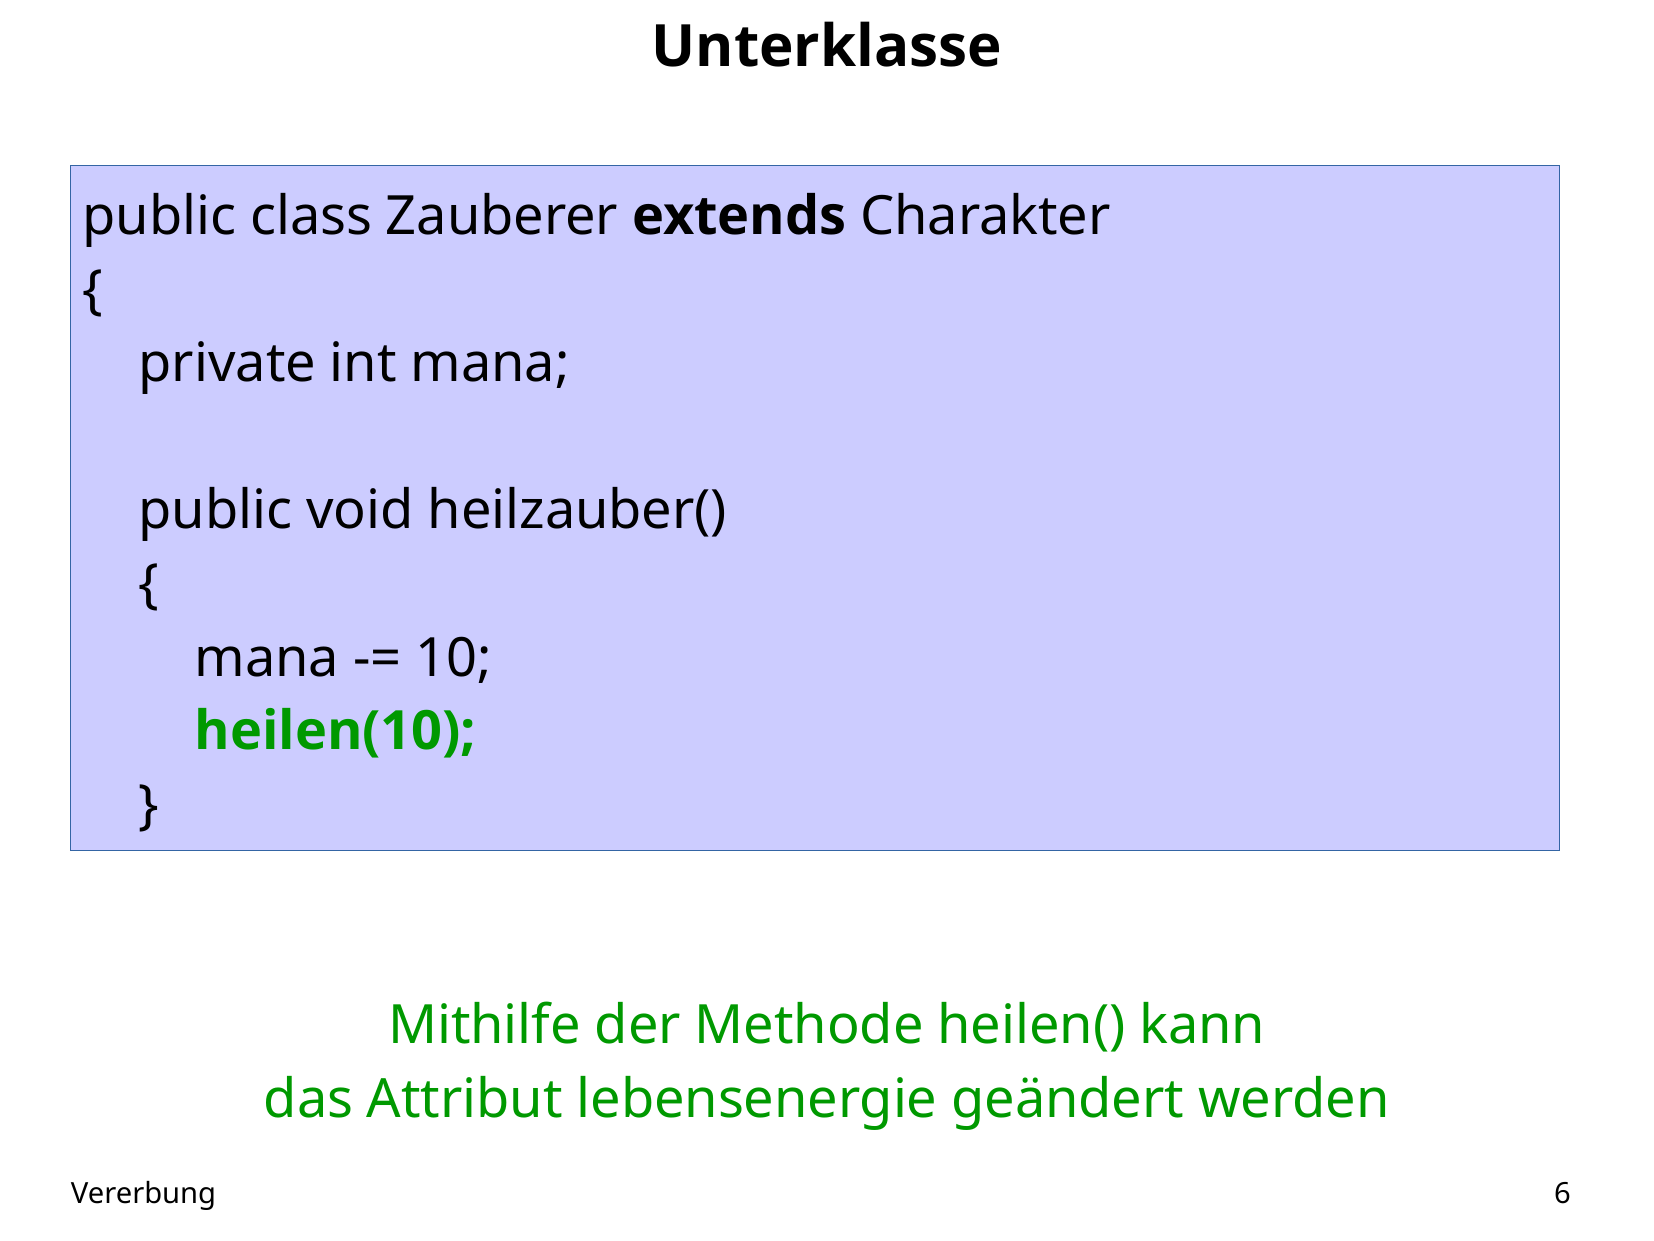

# Unterklasse
public class Zauberer extends Charakter
{
 private int mana;
 public void heilzauber()
 {
 mana -= 10;
 heilen(10);
 }
Mithilfe der Methode heilen() kann
das Attribut lebensenergie geändert werden
Vererbung
6